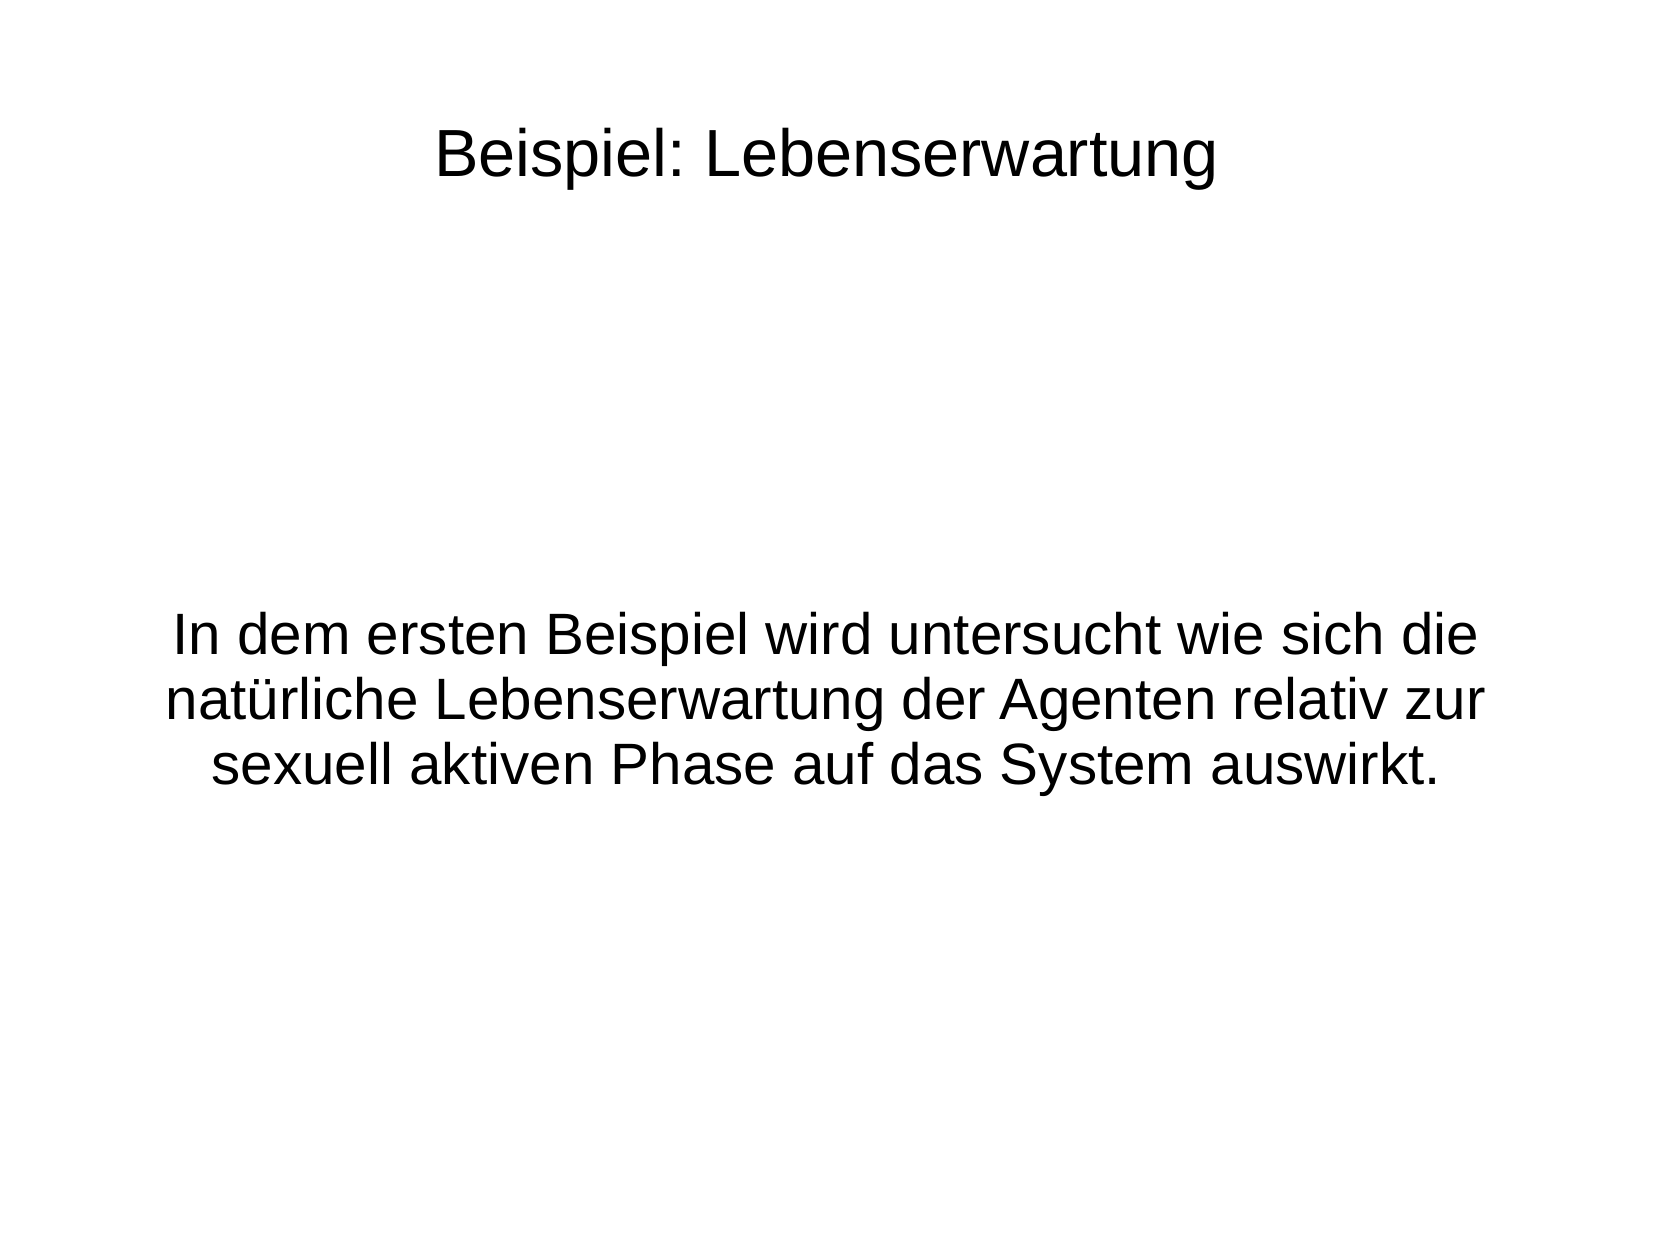

# Beispiel: Lebenserwartung
In dem ersten Beispiel wird untersucht wie sich die natürliche Lebenserwartung der Agenten relativ zur sexuell aktiven Phase auf das System auswirkt.